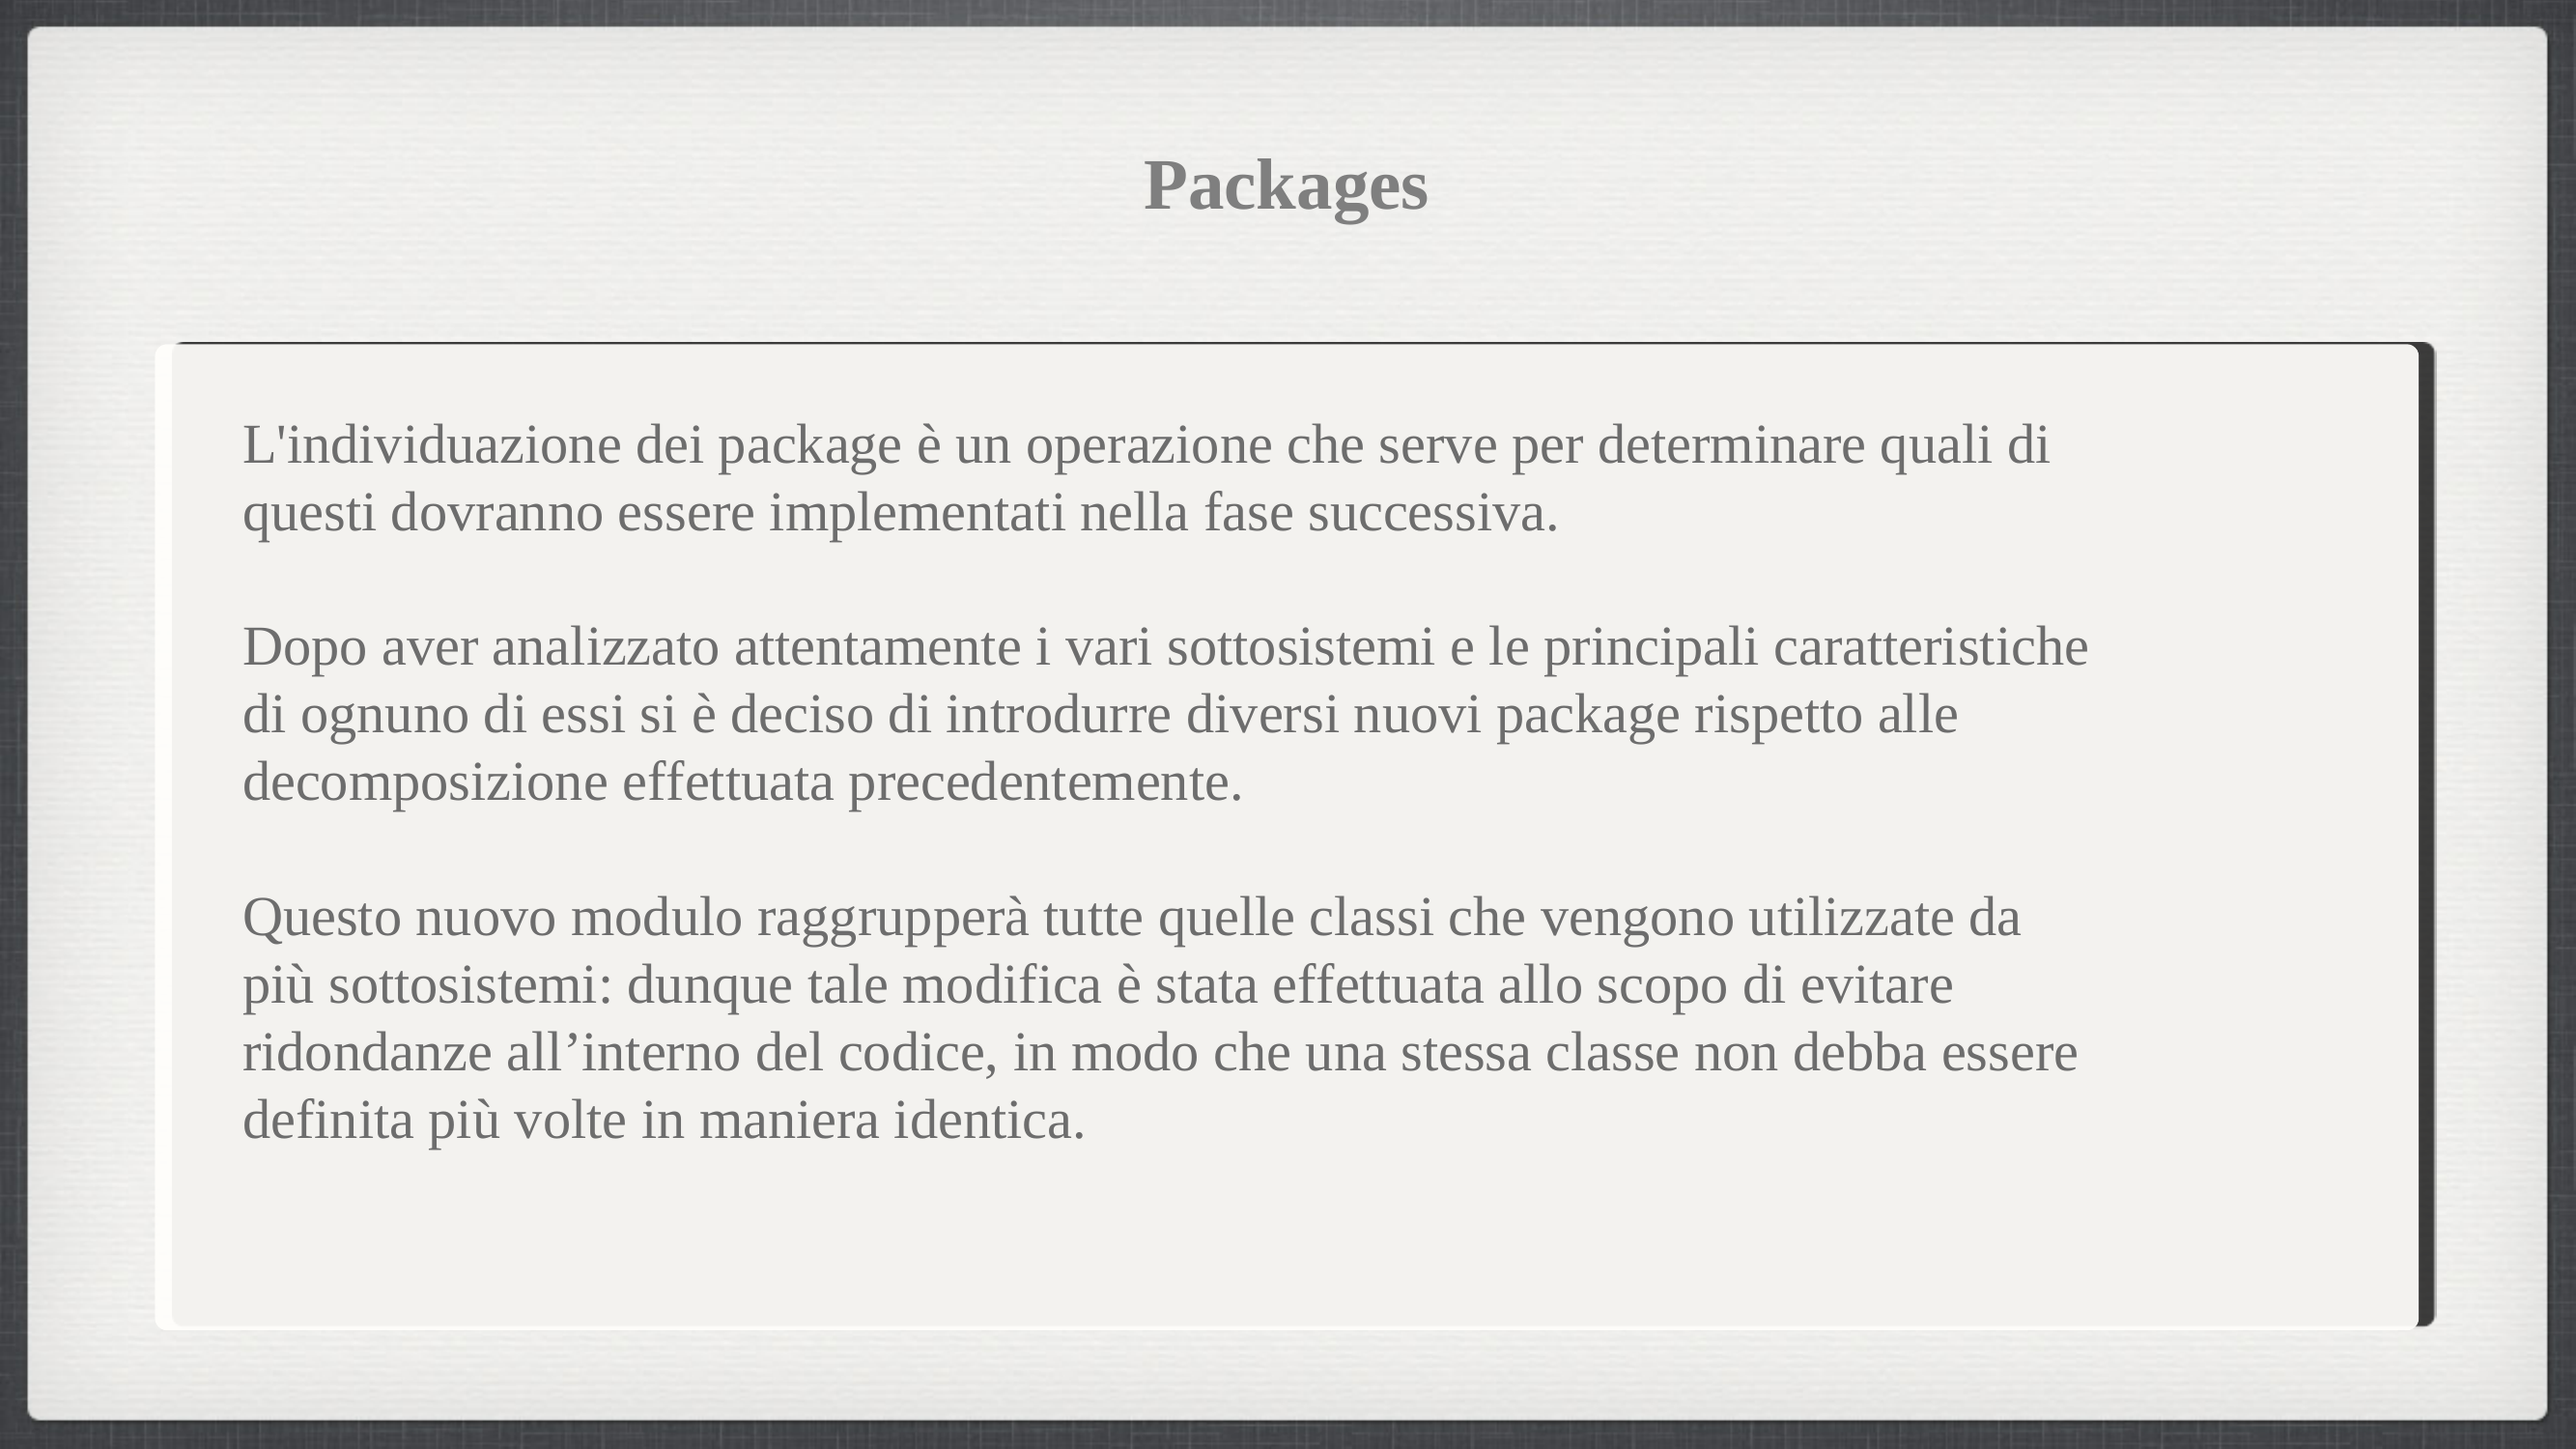

# Packages
L'individuazione dei package è un operazione che serve per determinare quali di questi dovranno essere implementati nella fase successiva.
Dopo aver analizzato attentamente i vari sottosistemi e le principali caratteristiche di ognuno di essi si è deciso di introdurre diversi nuovi package rispetto alle decomposizione effettuata precedentemente.
Questo nuovo modulo raggrupperà tutte quelle classi che vengono utilizzate da più sottosistemi: dunque tale modifica è stata effettuata allo scopo di evitare ridondanze all’interno del codice, in modo che una stessa classe non debba essere definita più volte in maniera identica.